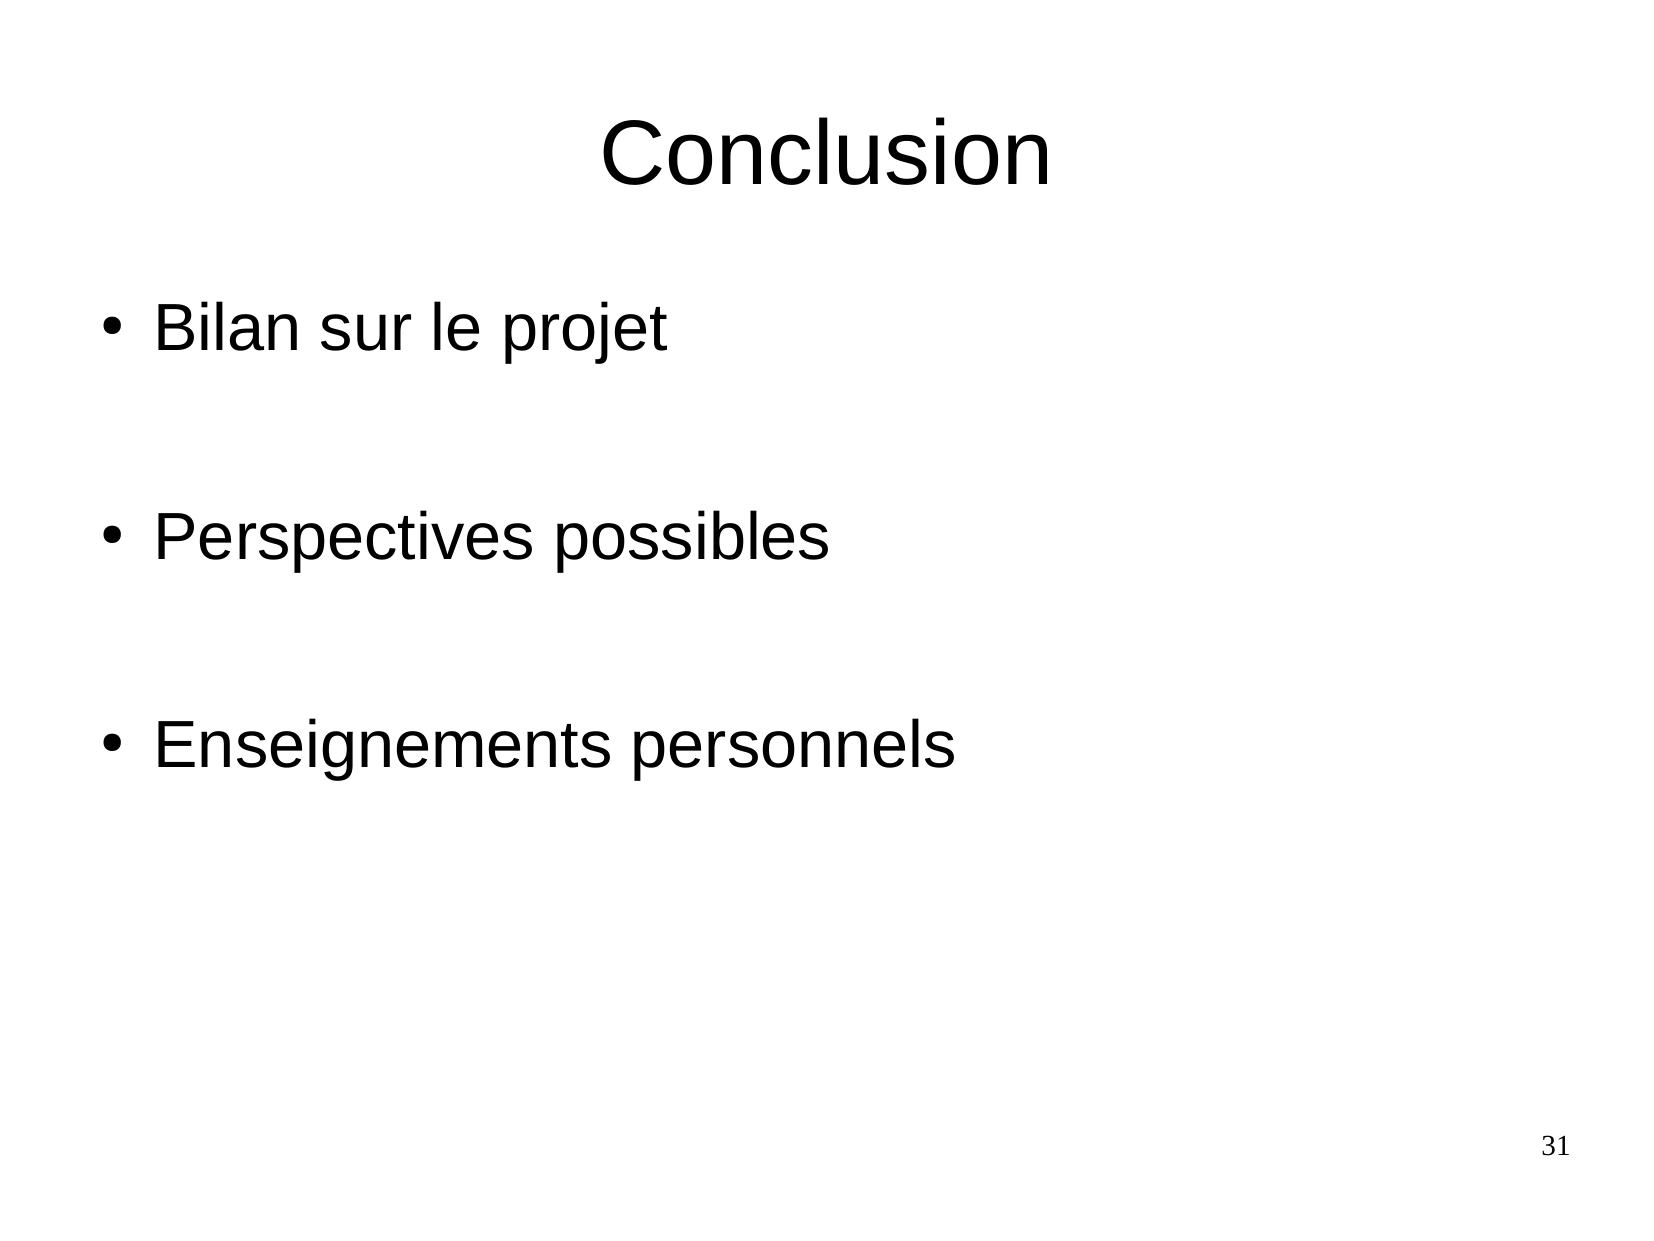

# Conclusion
Bilan sur le projet
Perspectives possibles
Enseignements personnels
31